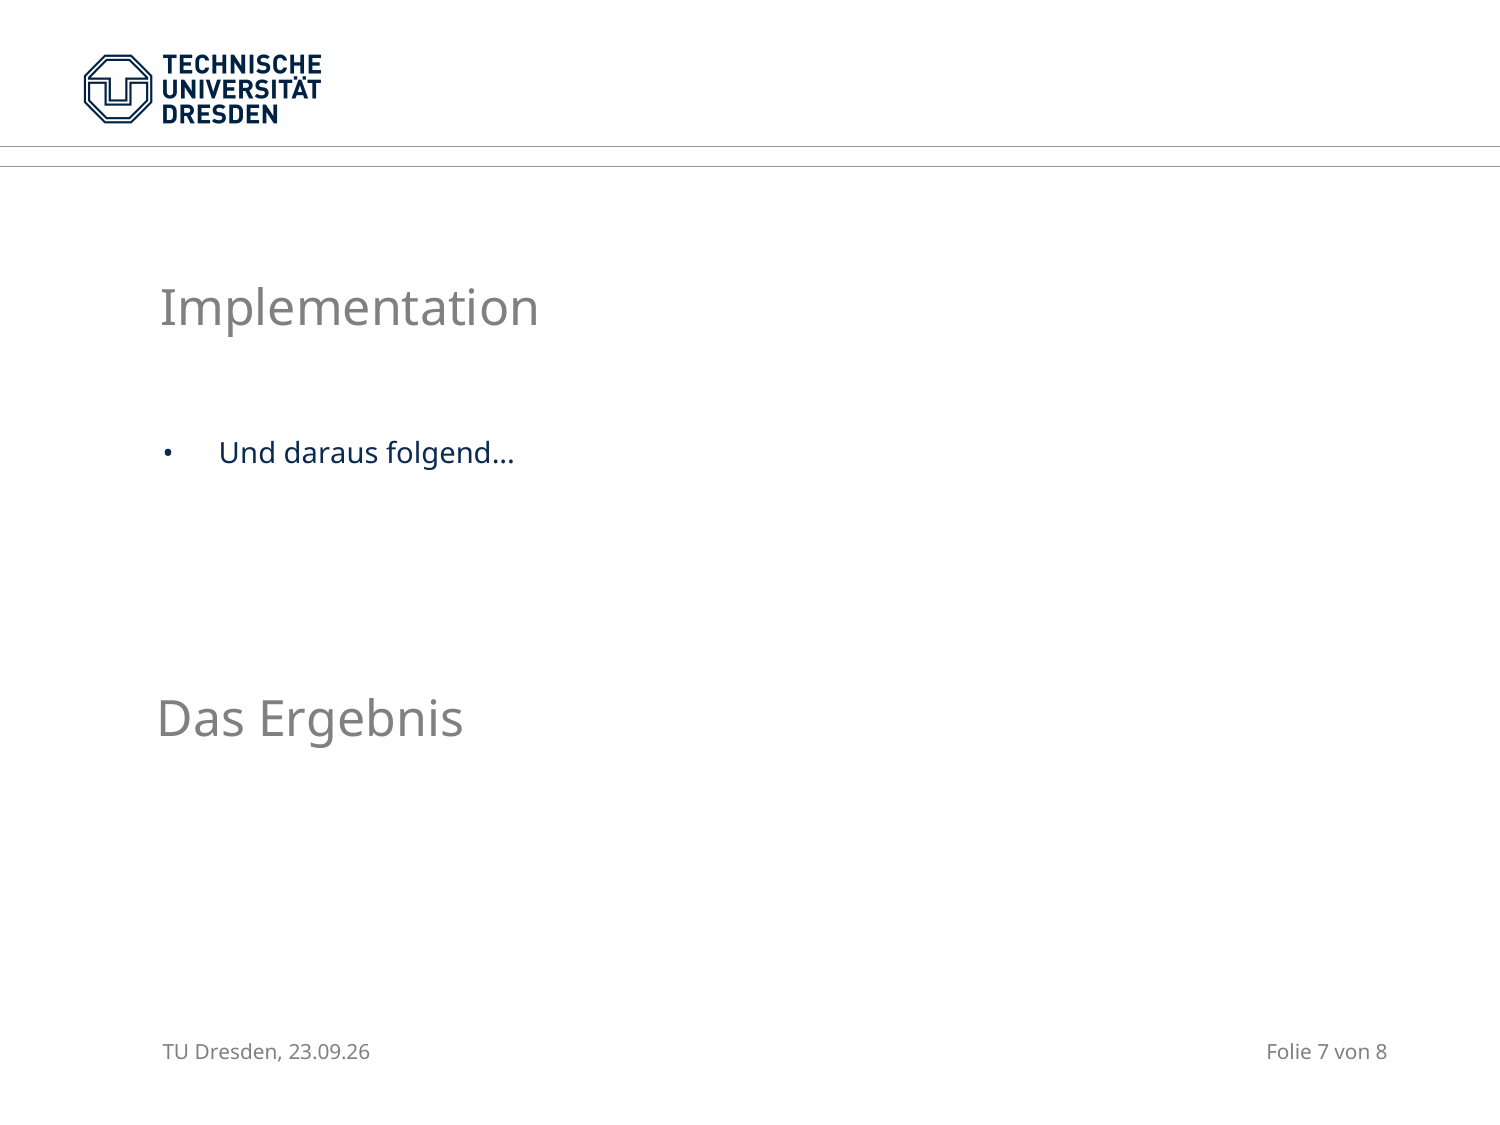

# Implementation
Und daraus folgend...
Das Ergebnis
7